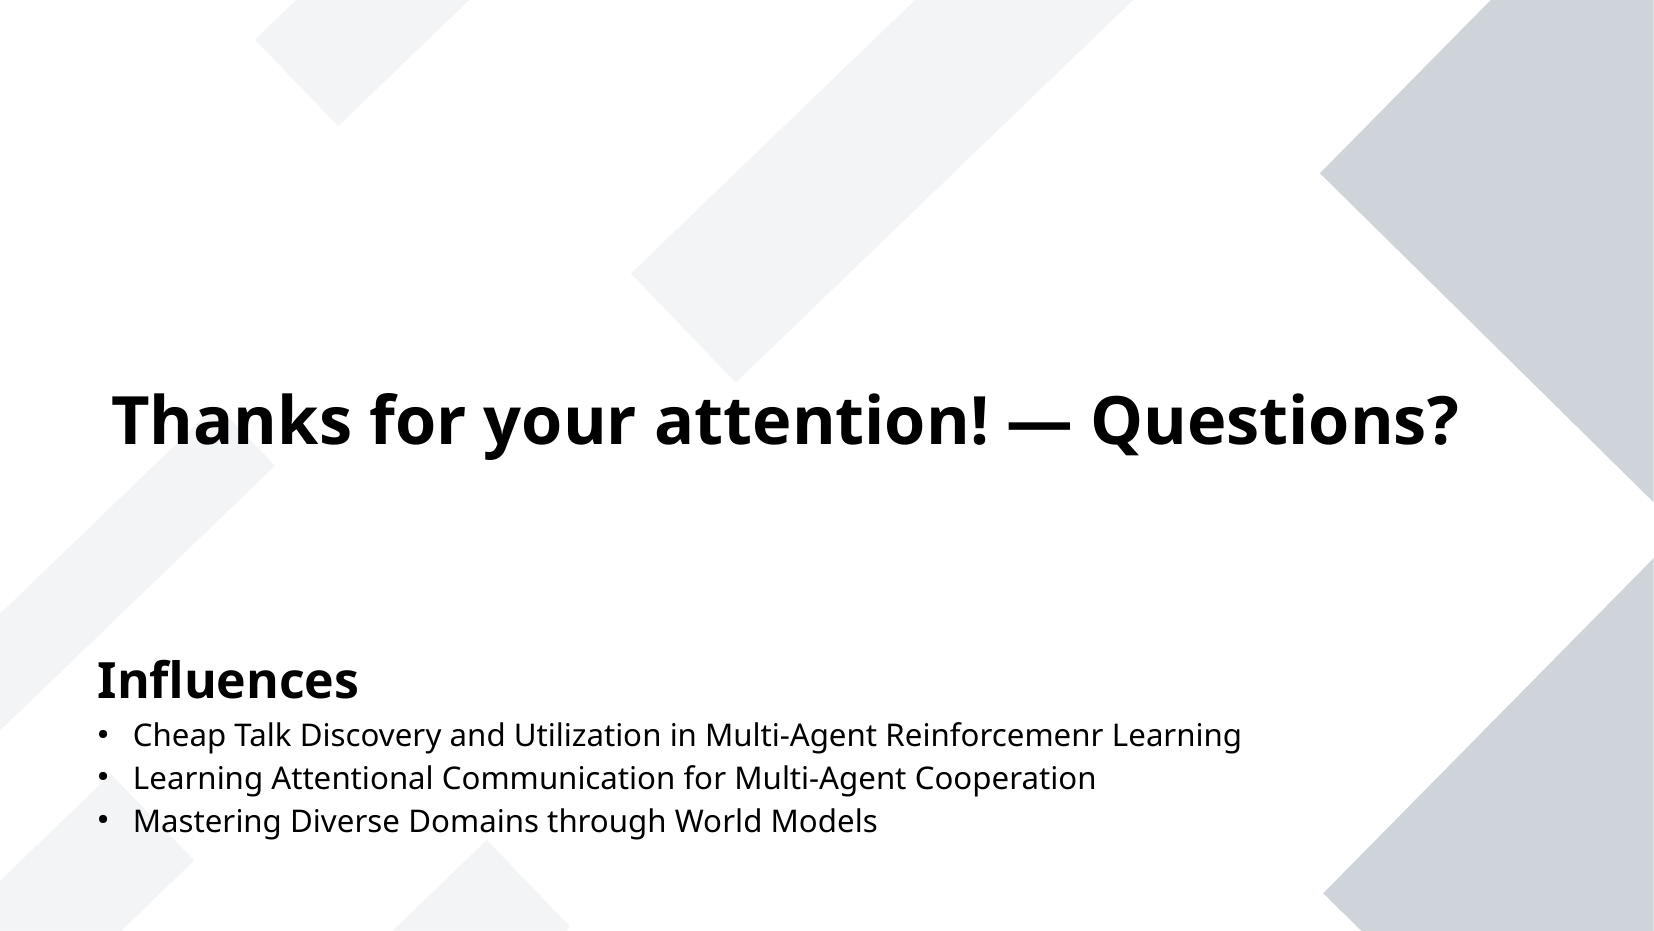

Thanks for your attention! — Questions?
Influences
Cheap Talk Discovery and Utilization in Multi-Agent Reinforcemenr Learning
Learning Attentional Communication for Multi-Agent Cooperation
Mastering Diverse Domains through World Models